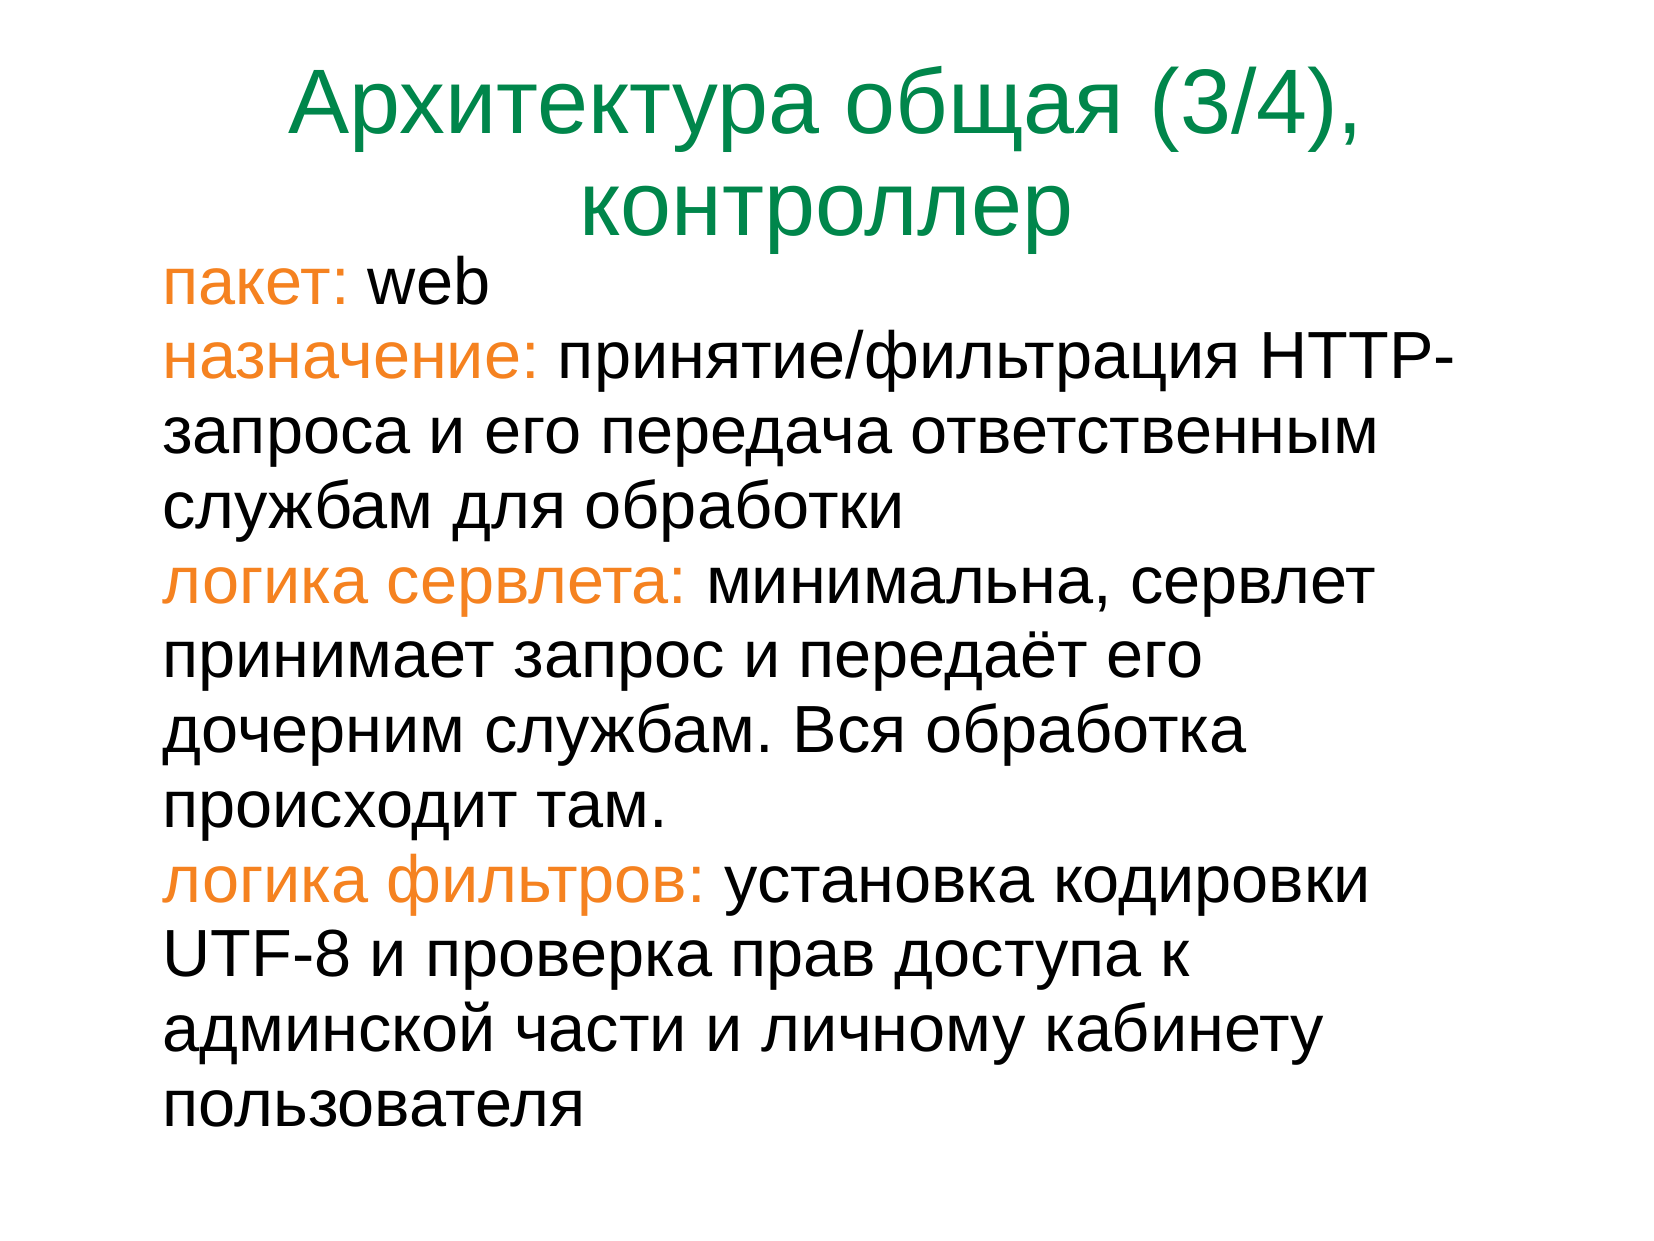

# Архитектура общая (3/4), контроллер
пакет: web
назначение: принятие/фильтрация HTTP-запроса и его передача ответственным службам для обработки
логика сервлета: минимальна, сервлет принимает запрос и передаёт его дочерним службам. Вся обработка происходит там.
логика фильтров: установка кодировки UTF-8 и проверка прав доступа к админской части и личному кабинету пользователя